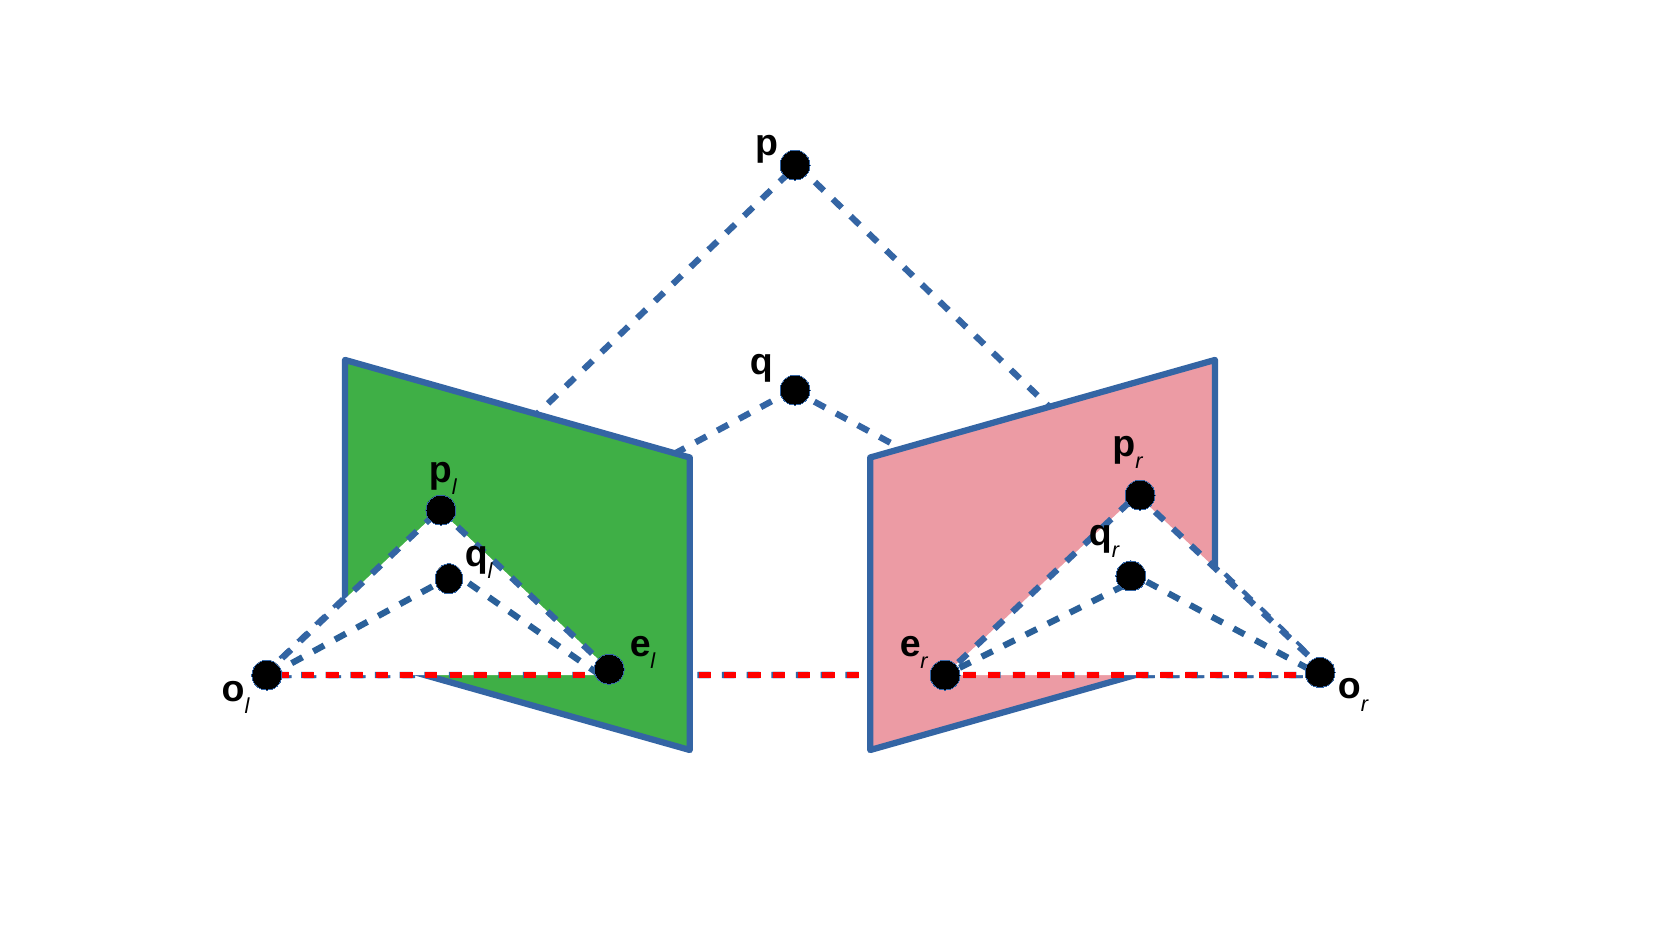

p
q
pr
pl
qr
ql
er
el
or
ol